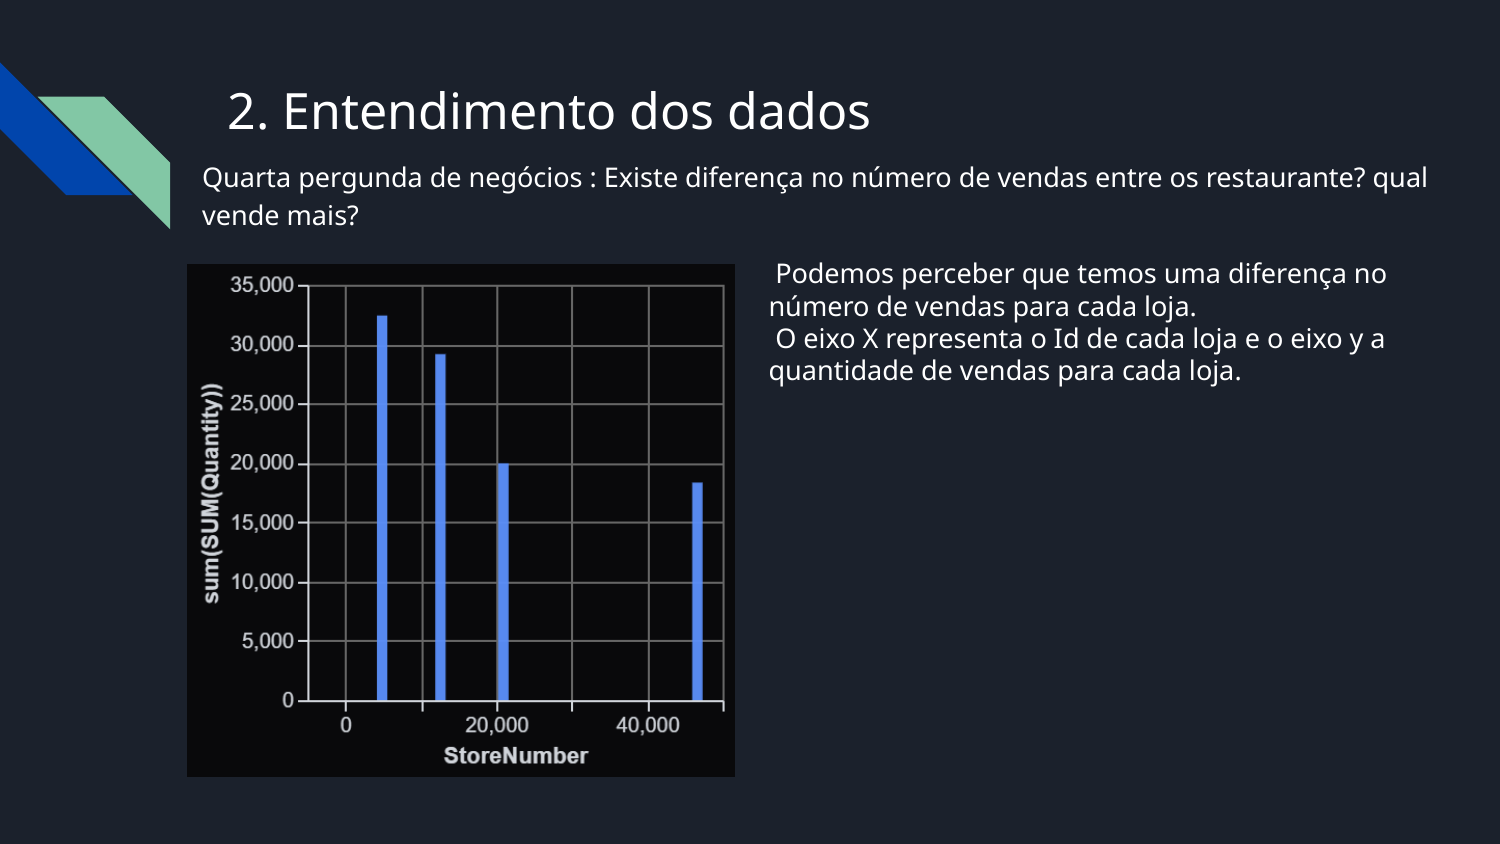

# 2. Entendimento dos dados
Quarta pergunda de negócios : Existe diferença no número de vendas entre os restaurante? qual vende mais?
 Podemos perceber que temos uma diferença no número de vendas para cada loja.
 O eixo X representa o Id de cada loja e o eixo y a quantidade de vendas para cada loja.